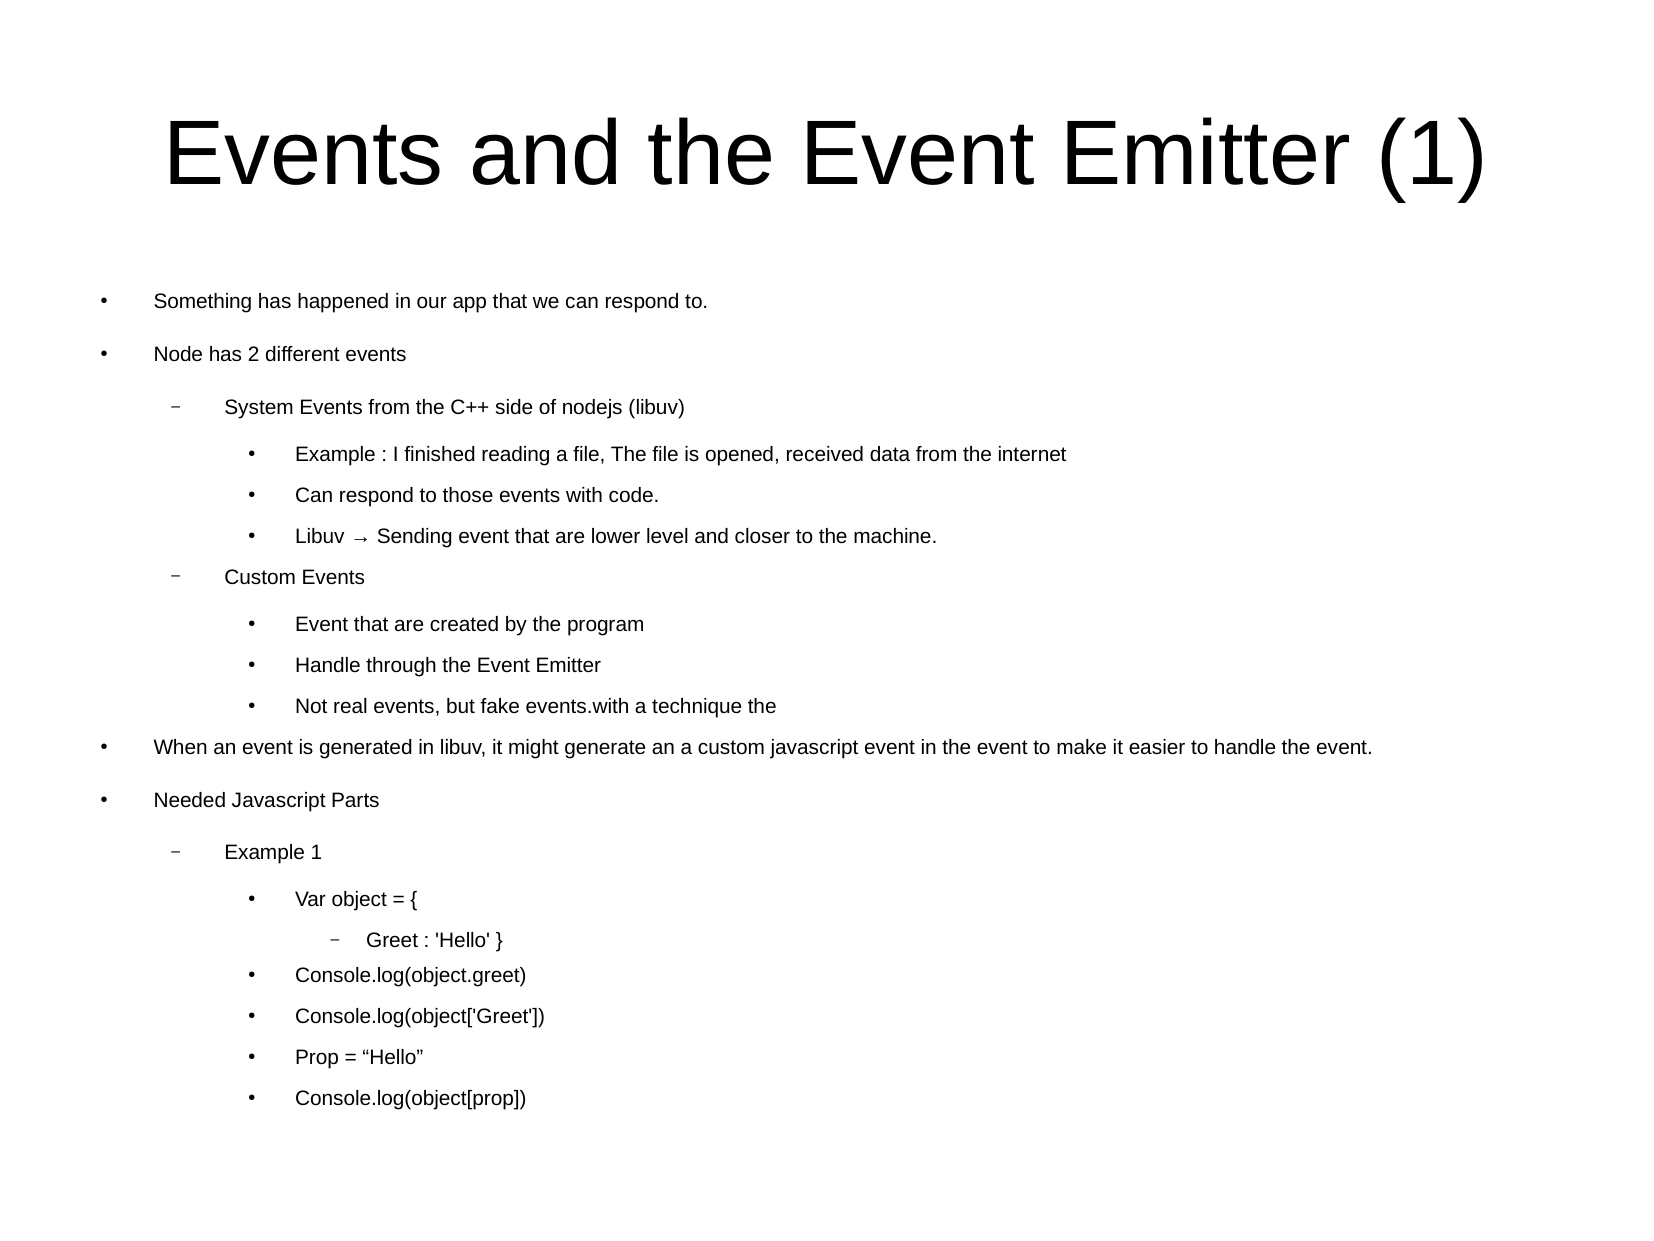

# Events and the Event Emitter (1)
Something has happened in our app that we can respond to.
Node has 2 different events
System Events from the C++ side of nodejs (libuv)
Example : I finished reading a file, The file is opened, received data from the internet
Can respond to those events with code.
Libuv → Sending event that are lower level and closer to the machine.
Custom Events
Event that are created by the program
Handle through the Event Emitter
Not real events, but fake events.with a technique the
When an event is generated in libuv, it might generate an a custom javascript event in the event to make it easier to handle the event.
Needed Javascript Parts
Example 1
Var object = {
Greet : 'Hello' }
Console.log(object.greet)
Console.log(object['Greet'])
Prop = “Hello”
Console.log(object[prop])